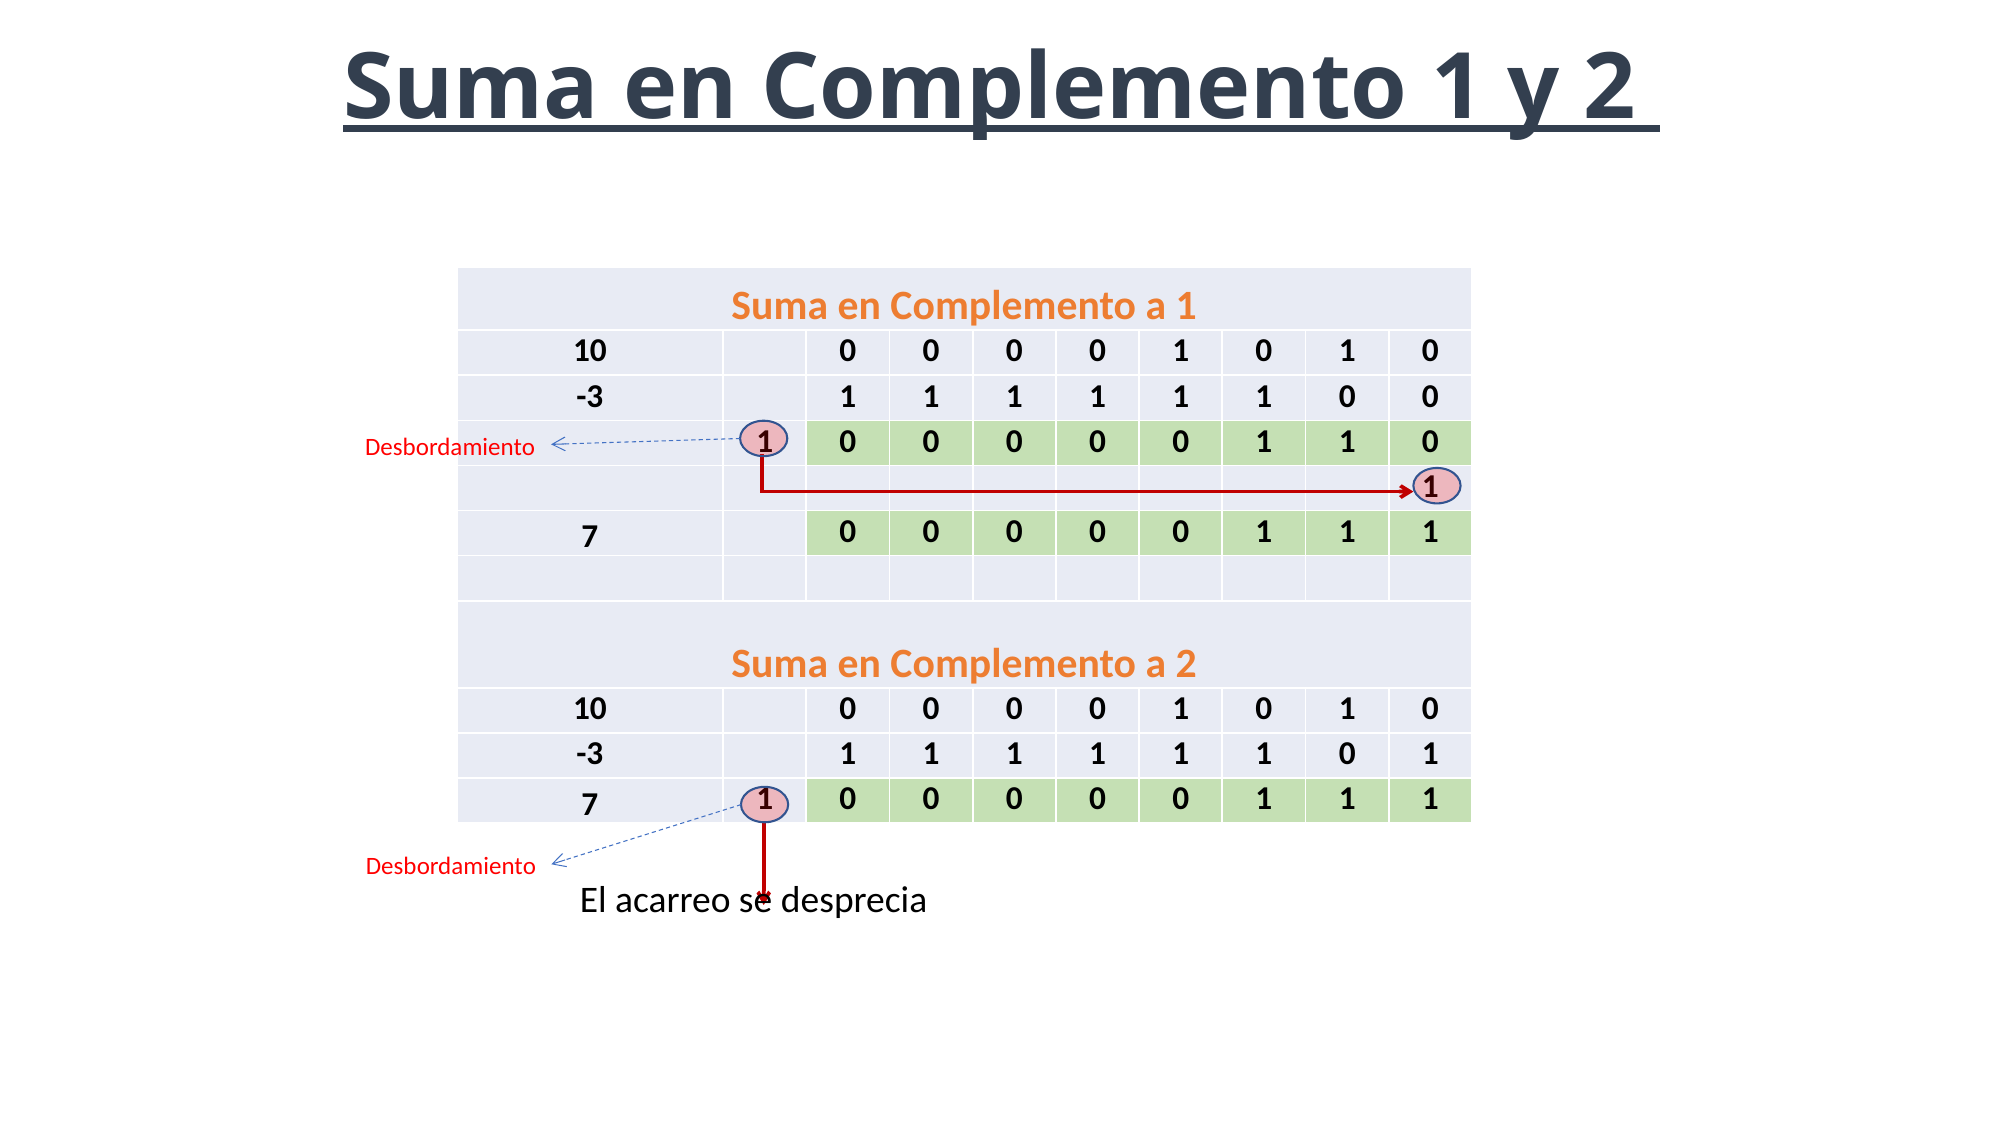

Suma en Complemento 1 y 2
| Suma en Complemento a 1 | | | | | | | | | |
| --- | --- | --- | --- | --- | --- | --- | --- | --- | --- |
| 10 | | 0 | 0 | 0 | 0 | 1 | 0 | 1 | 0 |
| -3 | | 1 | 1 | 1 | 1 | 1 | 1 | 0 | 0 |
| | 1 | 0 | 0 | 0 | 0 | 0 | 1 | 1 | 0 |
| | | | | | | | | | 1 |
| 7 | | 0 | 0 | 0 | 0 | 0 | 1 | 1 | 1 |
| | | | | | | | | | |
| Suma en Complemento a 2 | | | | | | | | | |
| 10 | | 0 | 0 | 0 | 0 | 1 | 0 | 1 | 0 |
| -3 | | 1 | 1 | 1 | 1 | 1 | 1 | 0 | 1 |
| 7 | 1 | 0 | 0 | 0 | 0 | 0 | 1 | 1 | 1 |
Desbordamiento
Desbordamiento
El acarreo se desprecia